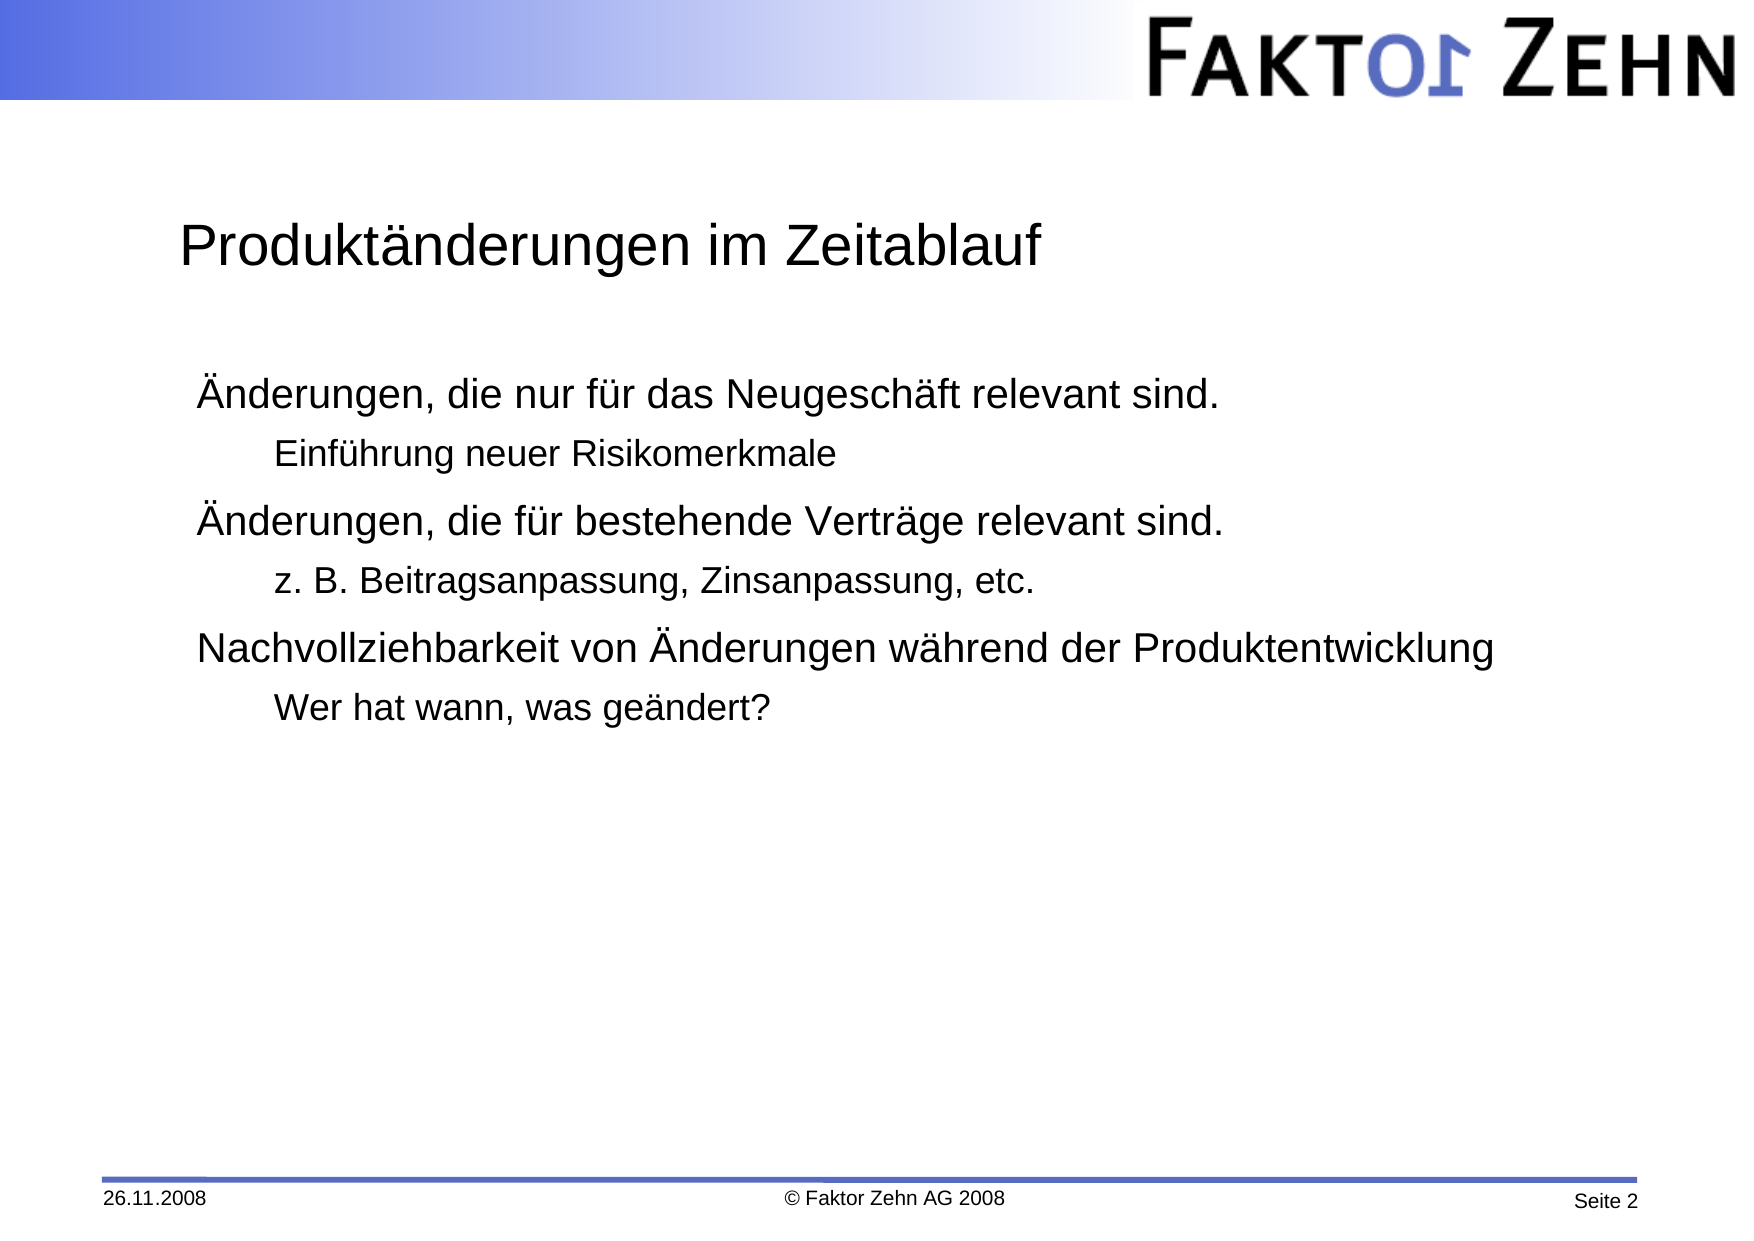

# Produktänderungen im Zeitablauf
Änderungen, die nur für das Neugeschäft relevant sind.
Einführung neuer Risikomerkmale
Änderungen, die für bestehende Verträge relevant sind.
z. B. Beitragsanpassung, Zinsanpassung, etc.
Nachvollziehbarkeit von Änderungen während der Produktentwicklung
Wer hat wann, was geändert?